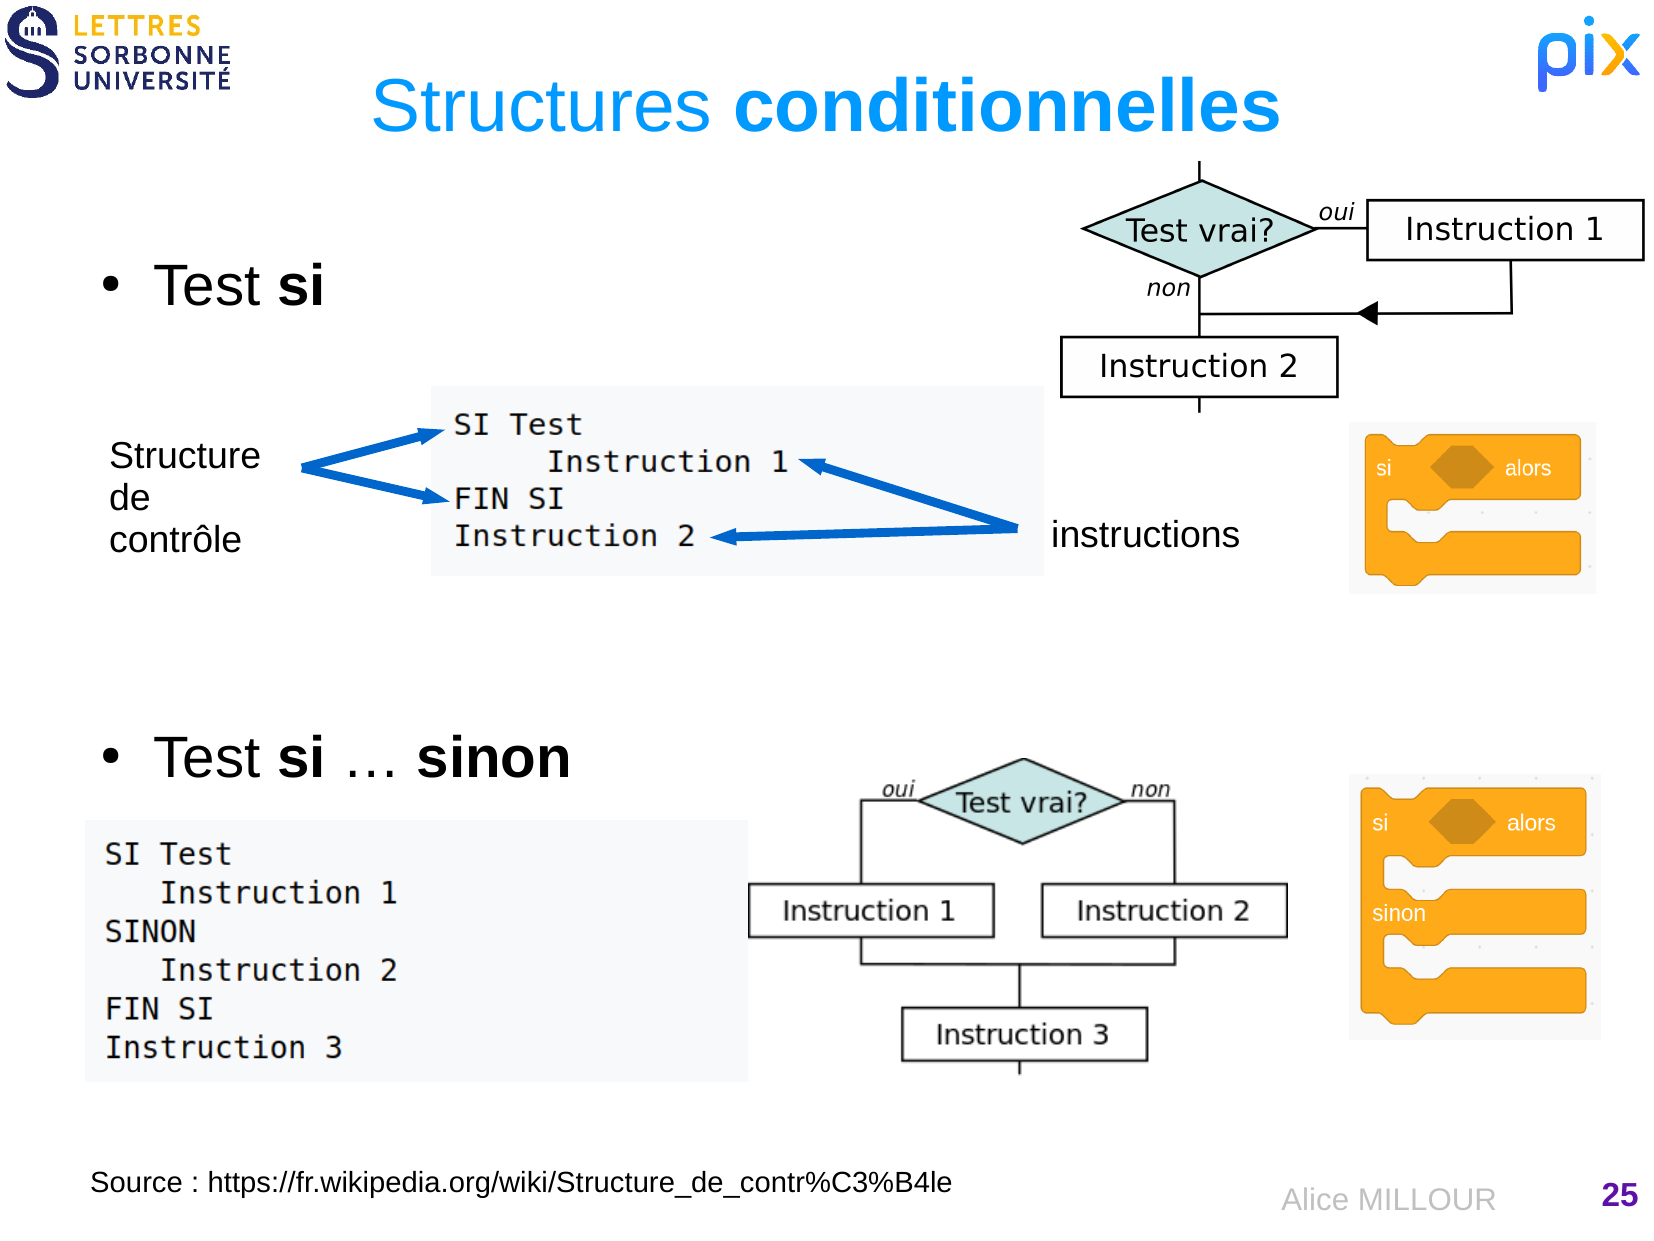

# Structures conditionnelles
Test si
Test si … sinon
Structure de contrôle
instructions
	Source : https://fr.wikipedia.org/wiki/Structure_de_contr%C3%B4le